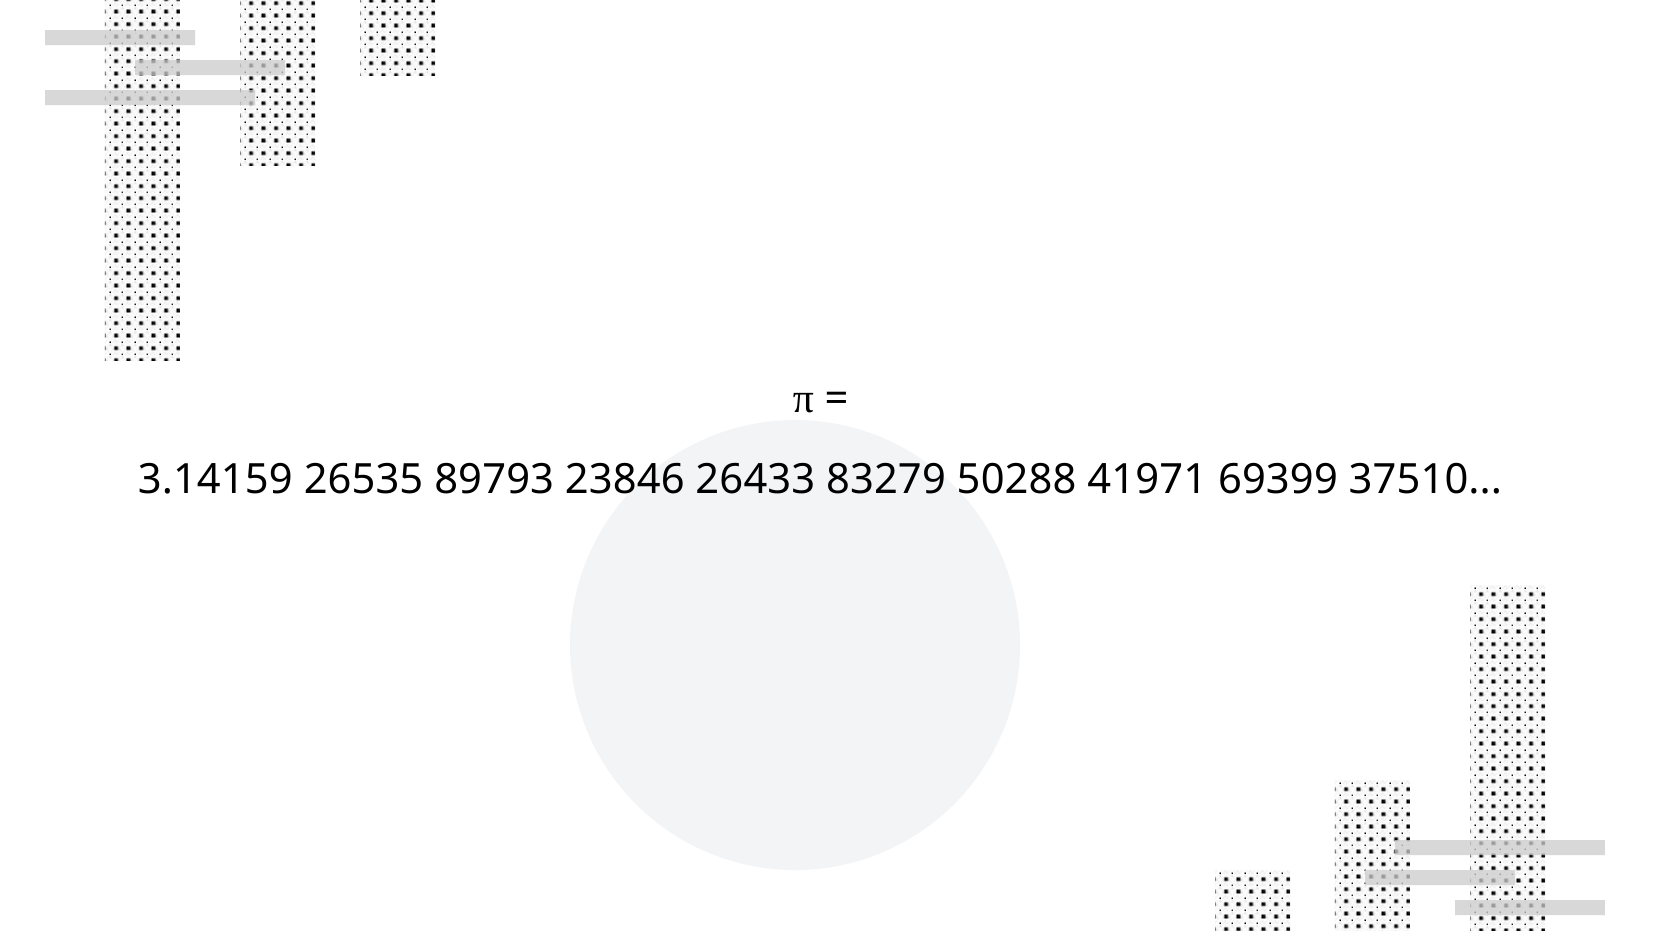

# π =
3.14159 26535 89793 23846 26433 83279 50288 41971 69399 37510...